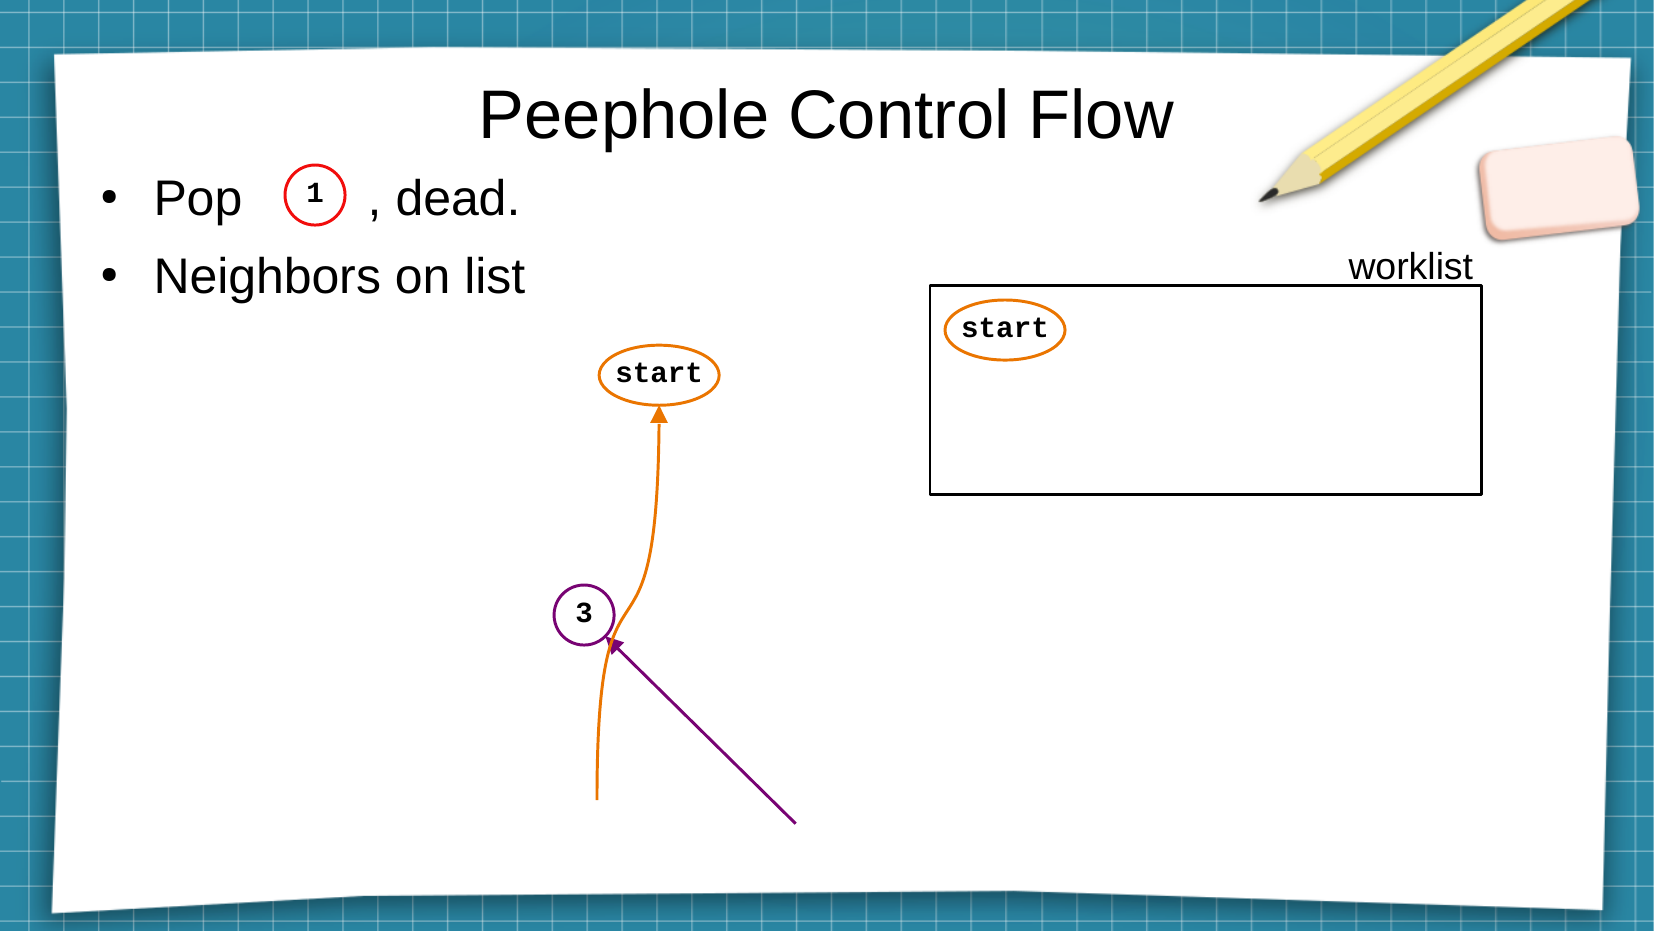

# Peephole Control Flow
1
Pop , dead.
Neighbors on list
worklist
start
start
3